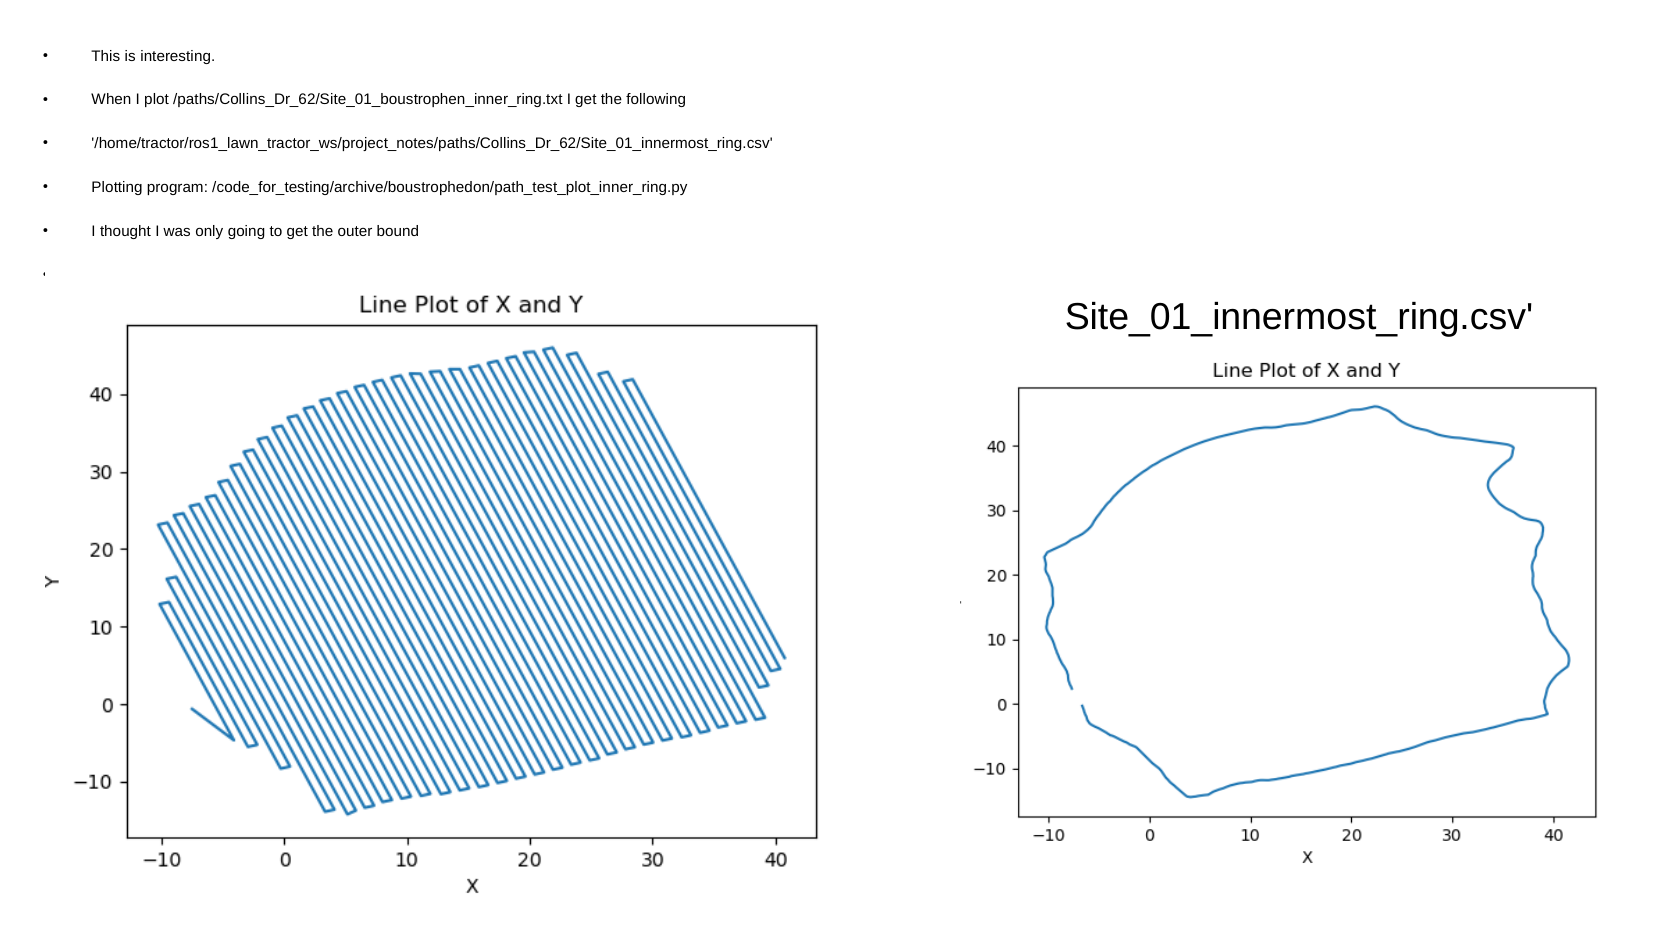

# This is interesting.
When I plot /paths/Collins_Dr_62/Site_01_boustrophen_inner_ring.txt I get the following
'/home/tractor/ros1_lawn_tractor_ws/project_notes/paths/Collins_Dr_62/Site_01_innermost_ring.csv'
Plotting program: /code_for_testing/archive/boustrophedon/path_test_plot_inner_ring.py
I thought I was only going to get the outer bound
Where was ‘Site_01_boustrophen_inner_ring.txt ‘ created?
Site_01_innermost_ring.csv'